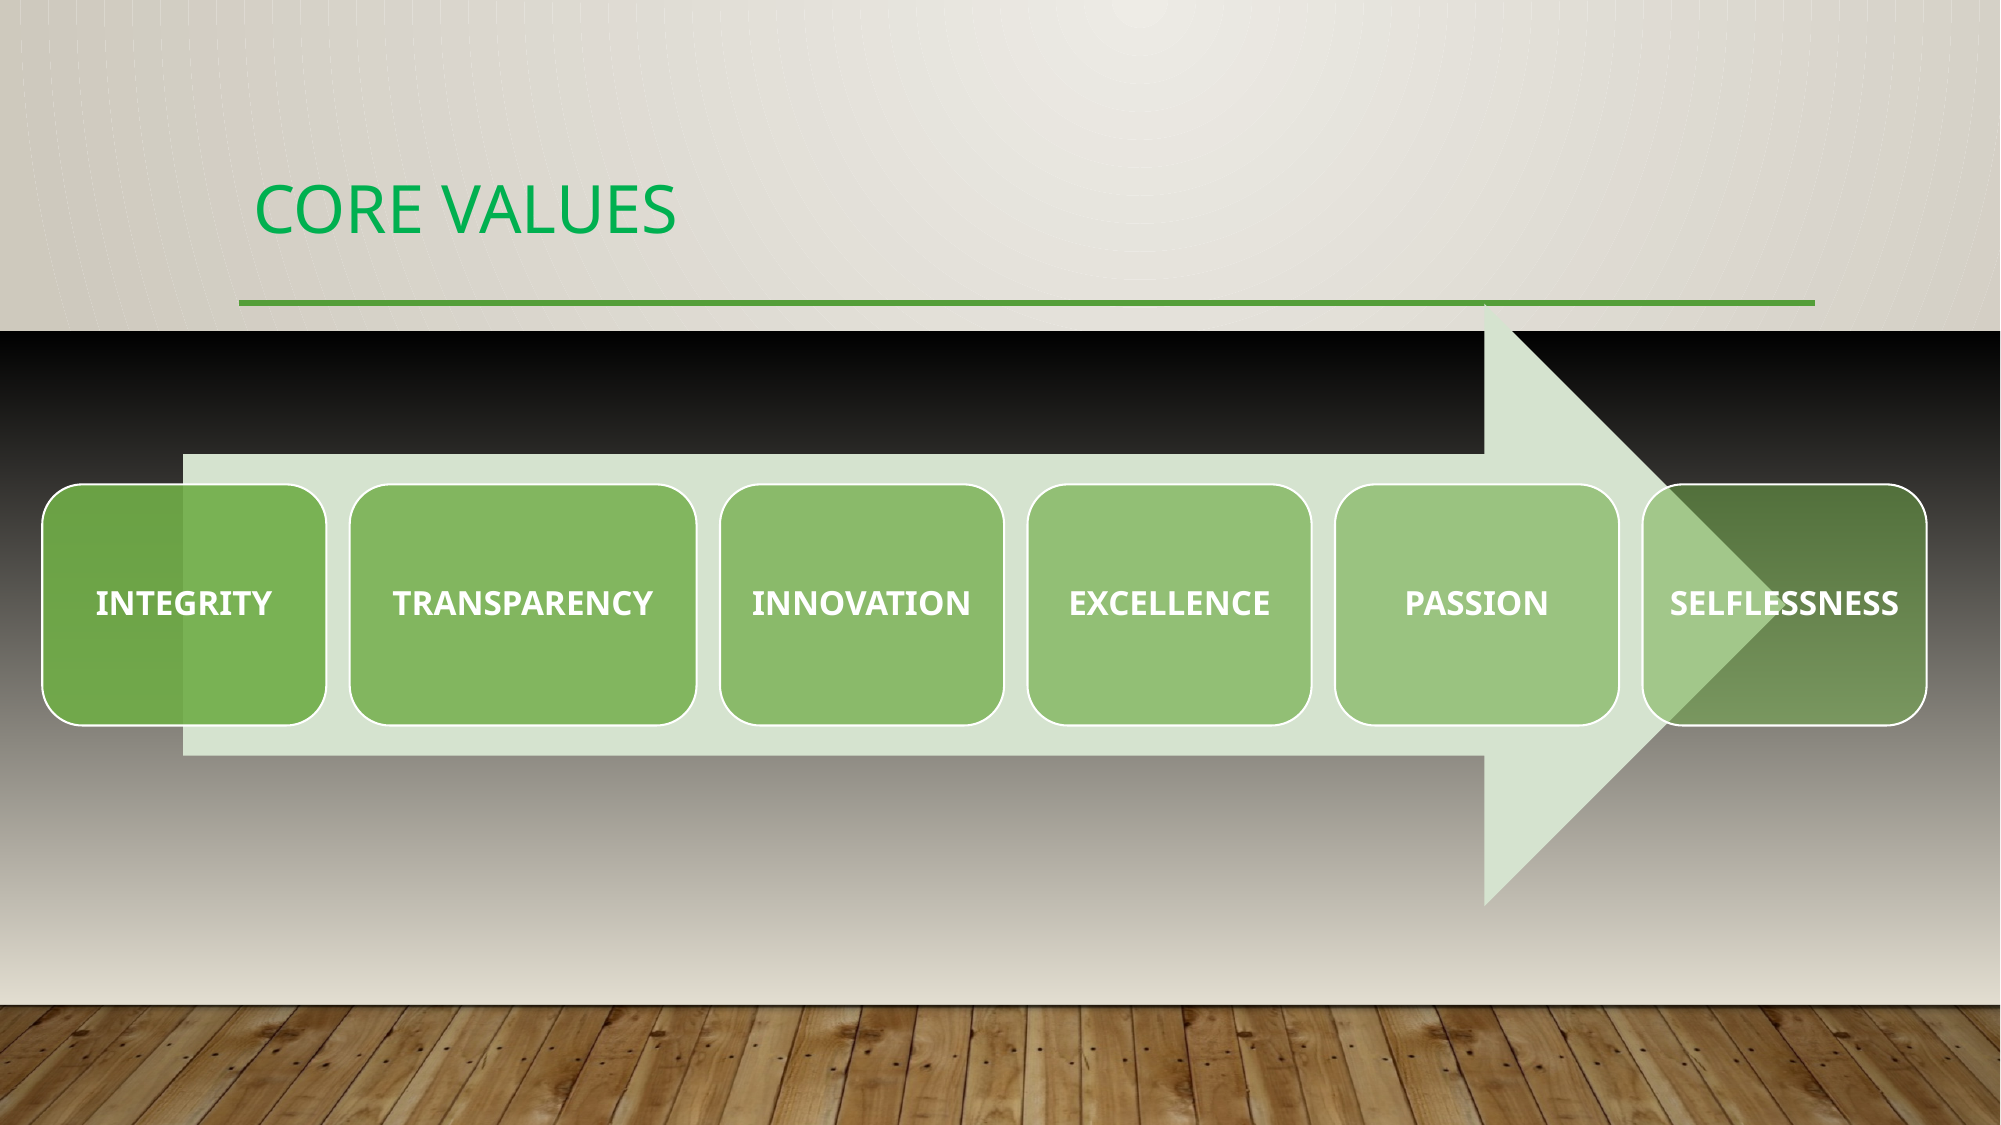

# CORE VALUES
INTEGRITY
TRANSPARENCY
INNOVATION
EXCELLENCE
PASSION
SELFLESSNESS